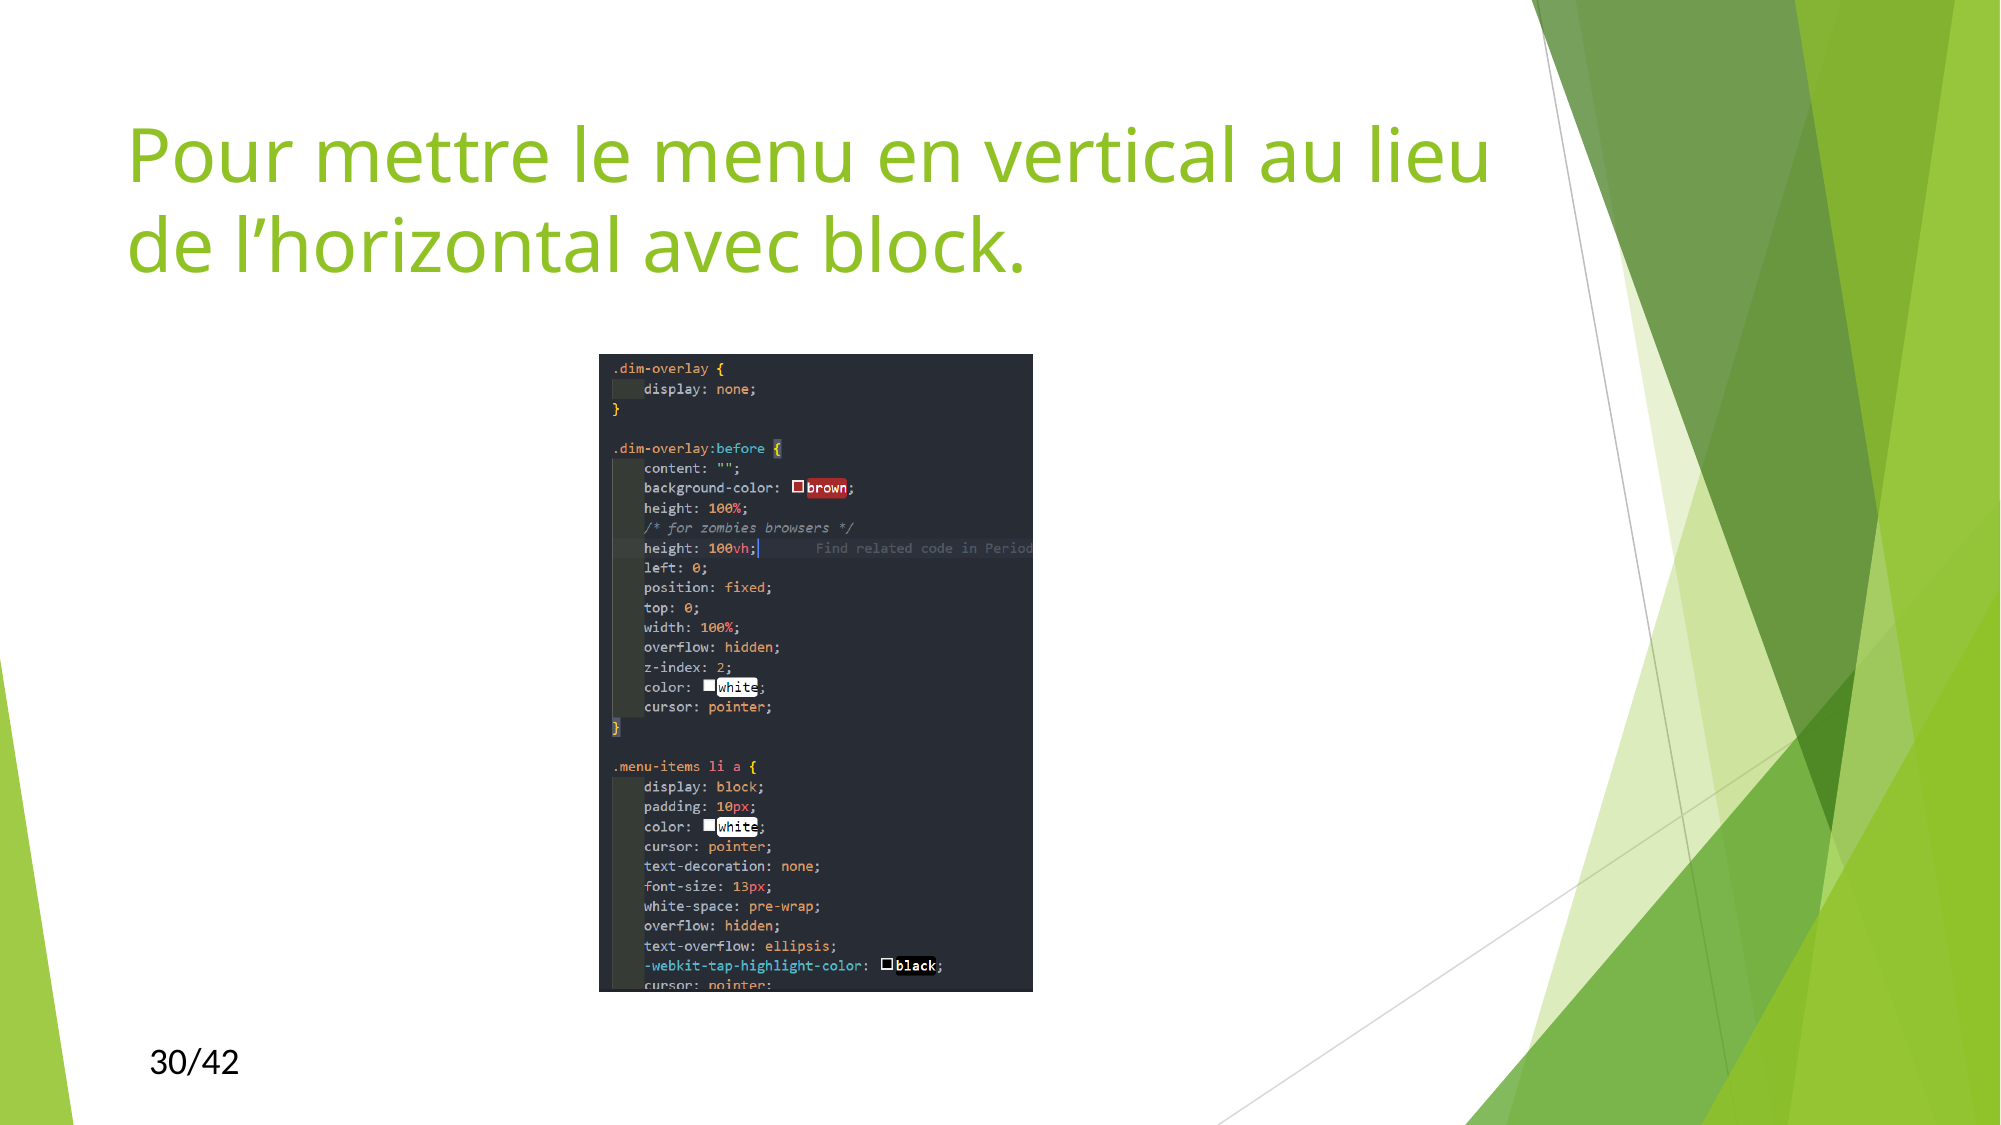

# Pour mettre le menu en vertical au lieu de l’horizontal avec block.
30/42